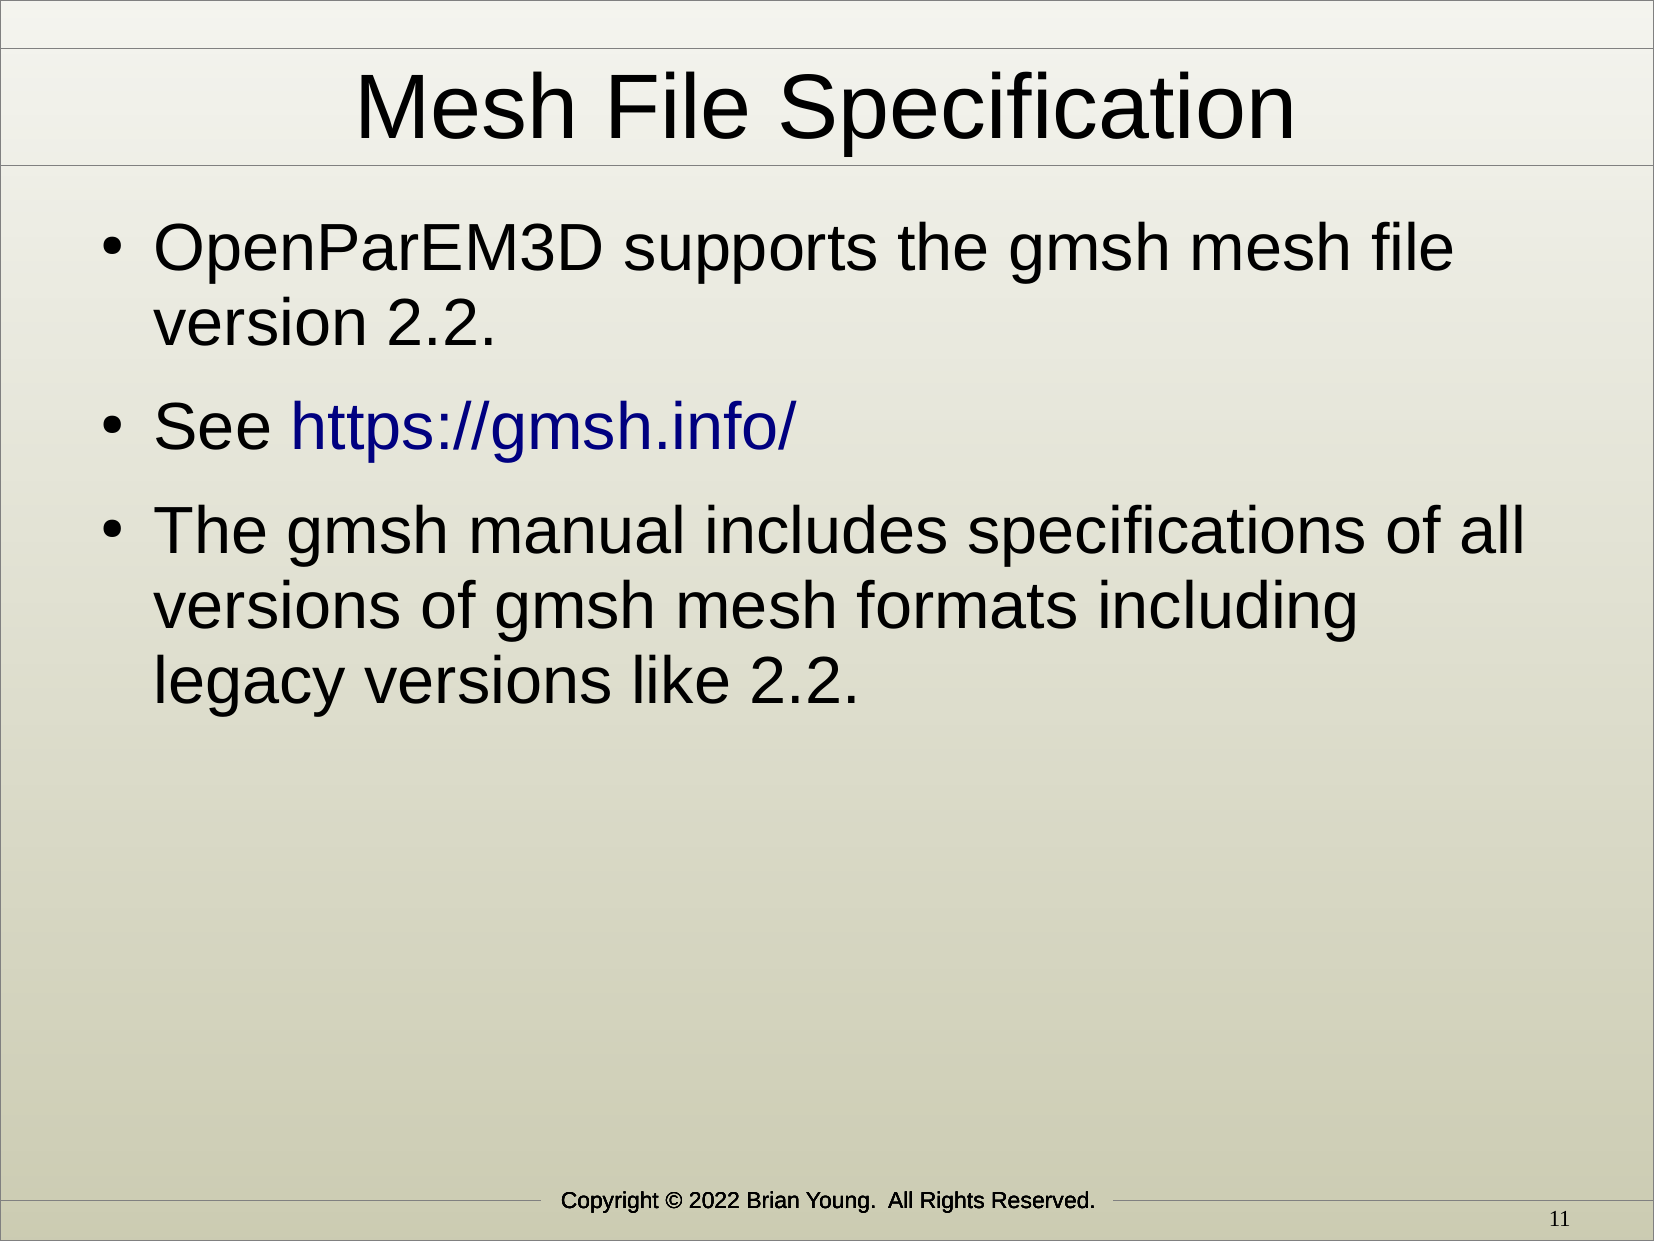

# Mesh File Specification
OpenParEM3D supports the gmsh mesh file version 2.2.
See https://gmsh.info/
The gmsh manual includes specifications of all versions of gmsh mesh formats including legacy versions like 2.2.
11